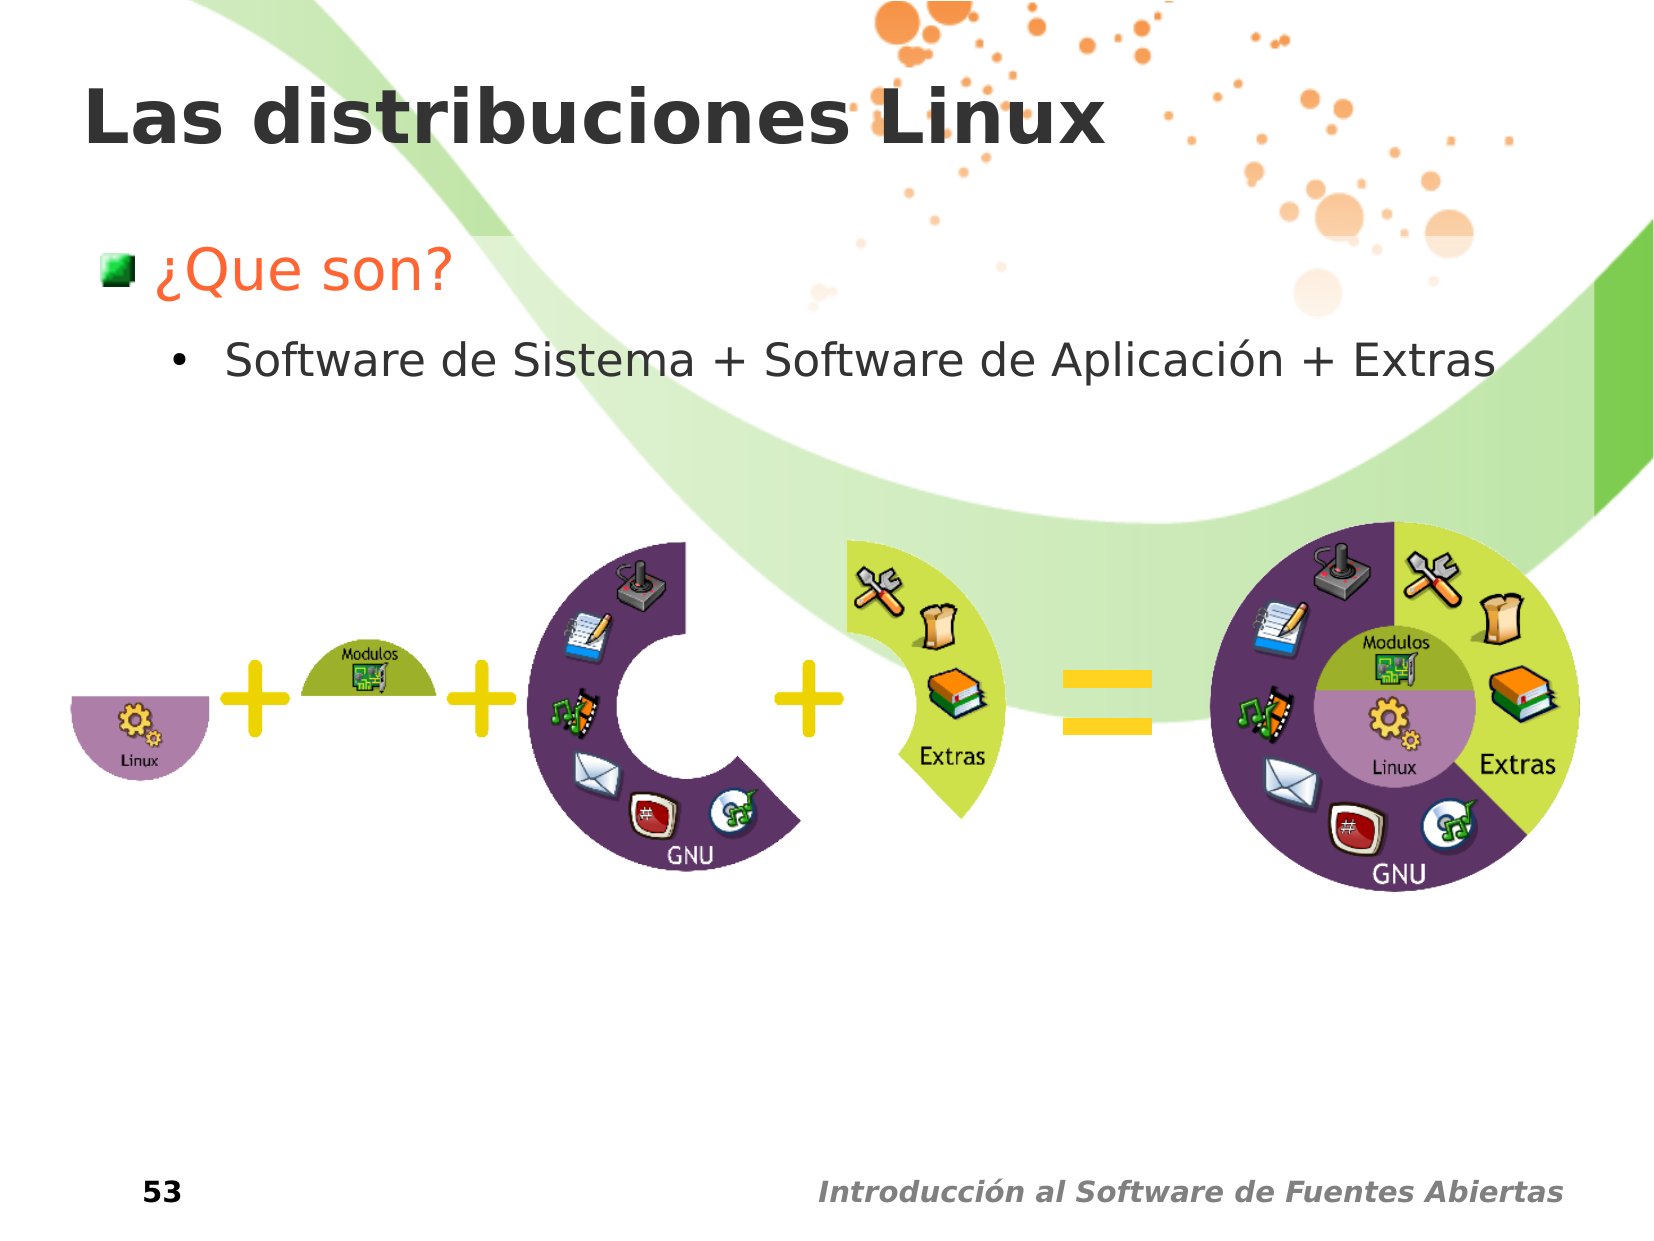

# Las distribuciones Linux
¿Que son?
Software de Sistema + Software de Aplicación + Extras